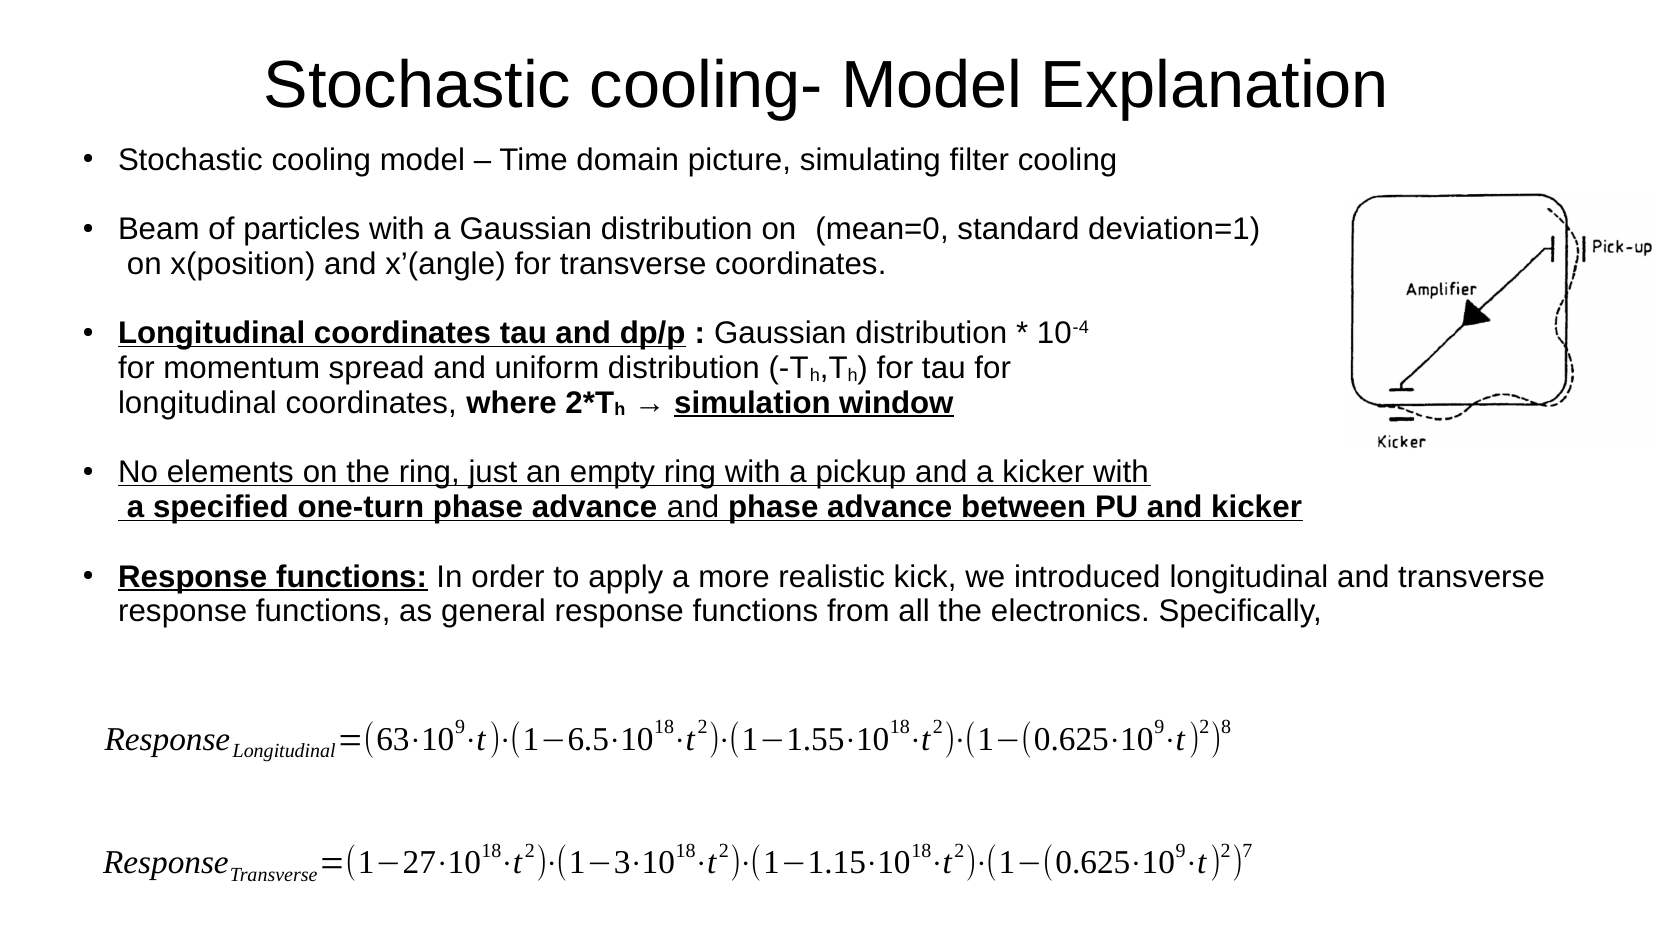

# Stochastic cooling- Model Explanation
Stochastic cooling model – Time domain picture, simulating filter cooling
Beam of particles with a Gaussian distribution on (mean=0, standard deviation=1)
 on x(position) and x’(angle) for transverse coordinates.
Longitudinal coordinates tau and dp/p : Gaussian distribution * 10-4
for momentum spread and uniform distribution (-Th,Th) for tau for
longitudinal coordinates, where 2*Th → simulation window
No elements on the ring, just an empty ring with a pickup and a kicker with
 a specified one-turn phase advance and phase advance between PU and kicker
Response functions: In order to apply a more realistic kick, we introduced longitudinal and transverse response functions, as general response functions from all the electronics. Specifically,